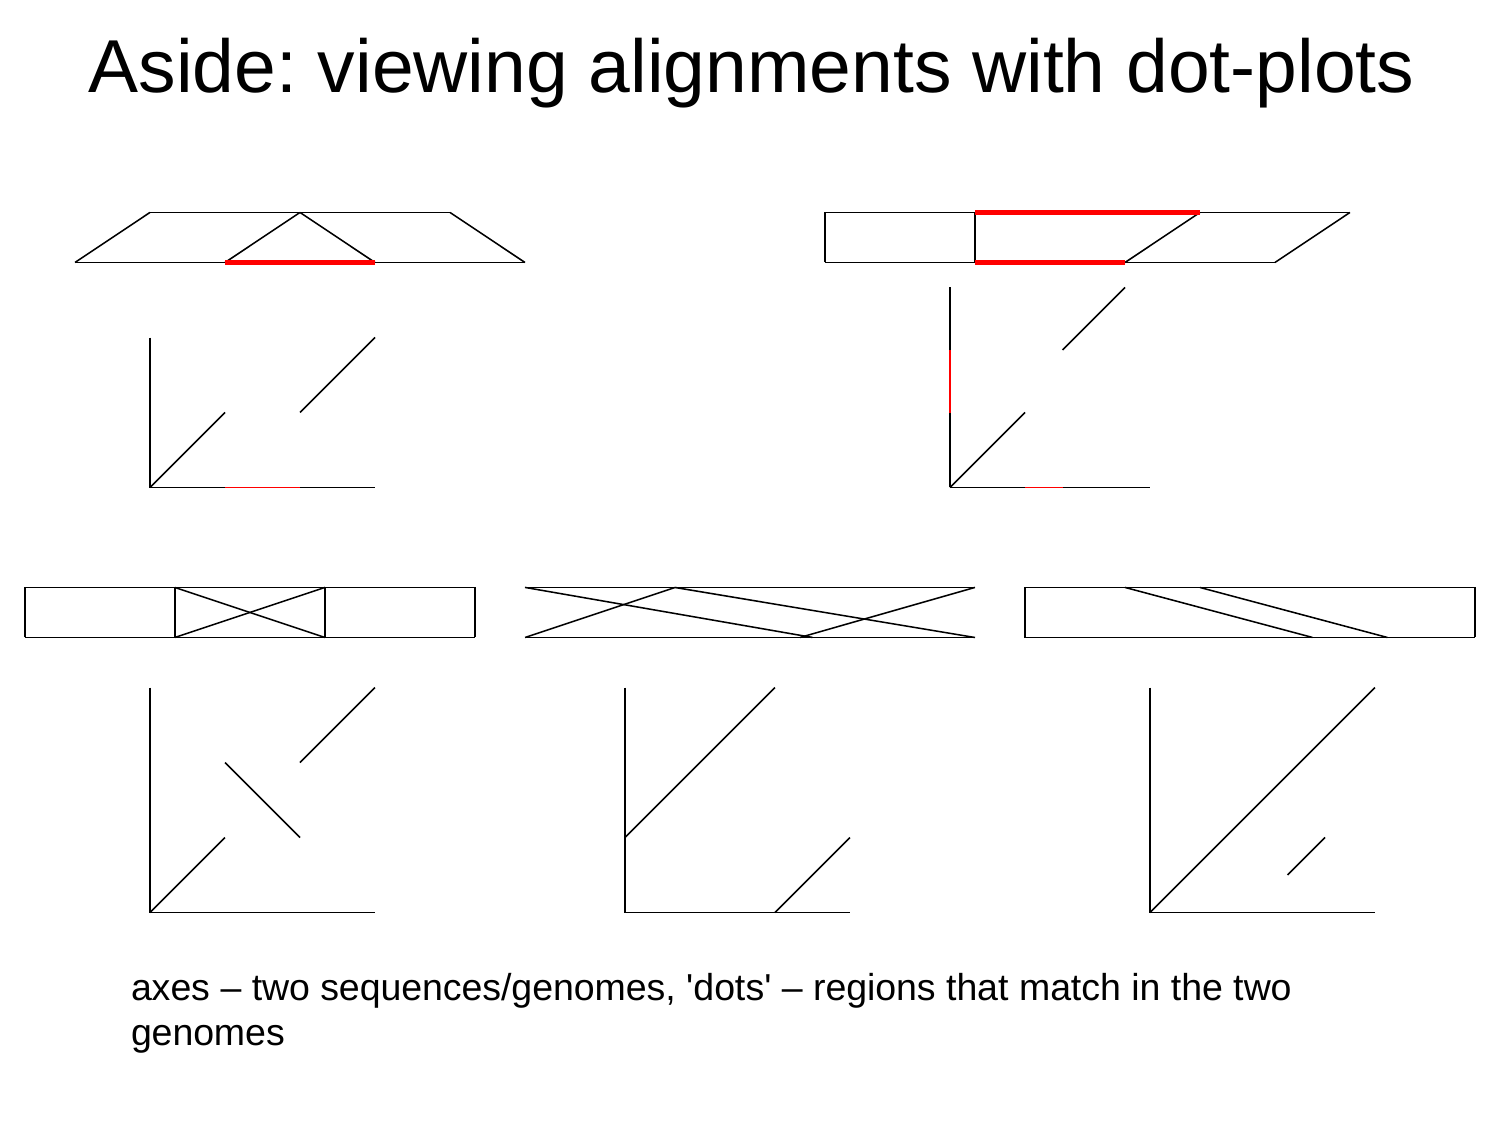

# Aside: viewing alignments with dot-plots
axes – two sequences/genomes, 'dots' – regions that match in the two genomes